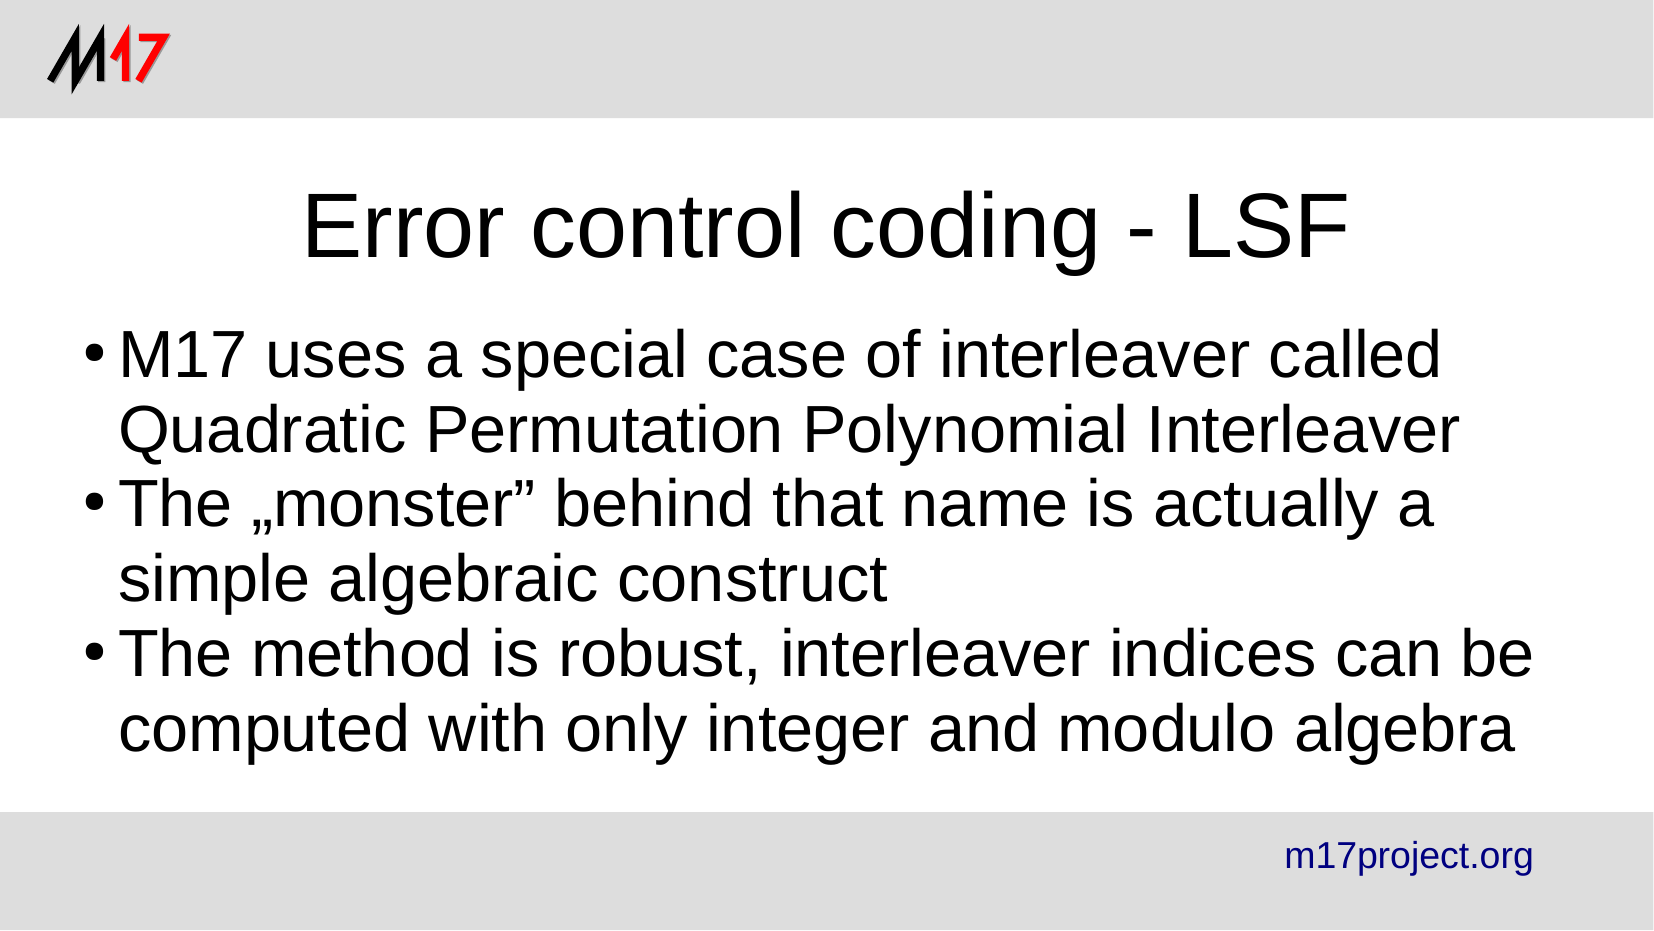

# Error control coding - LSF
M17 uses a special case of interleaver called Quadratic Permutation Polynomial Interleaver
The „monster” behind that name is actually a simple algebraic construct
The method is robust, interleaver indices can be computed with only integer and modulo algebra
m17project.org